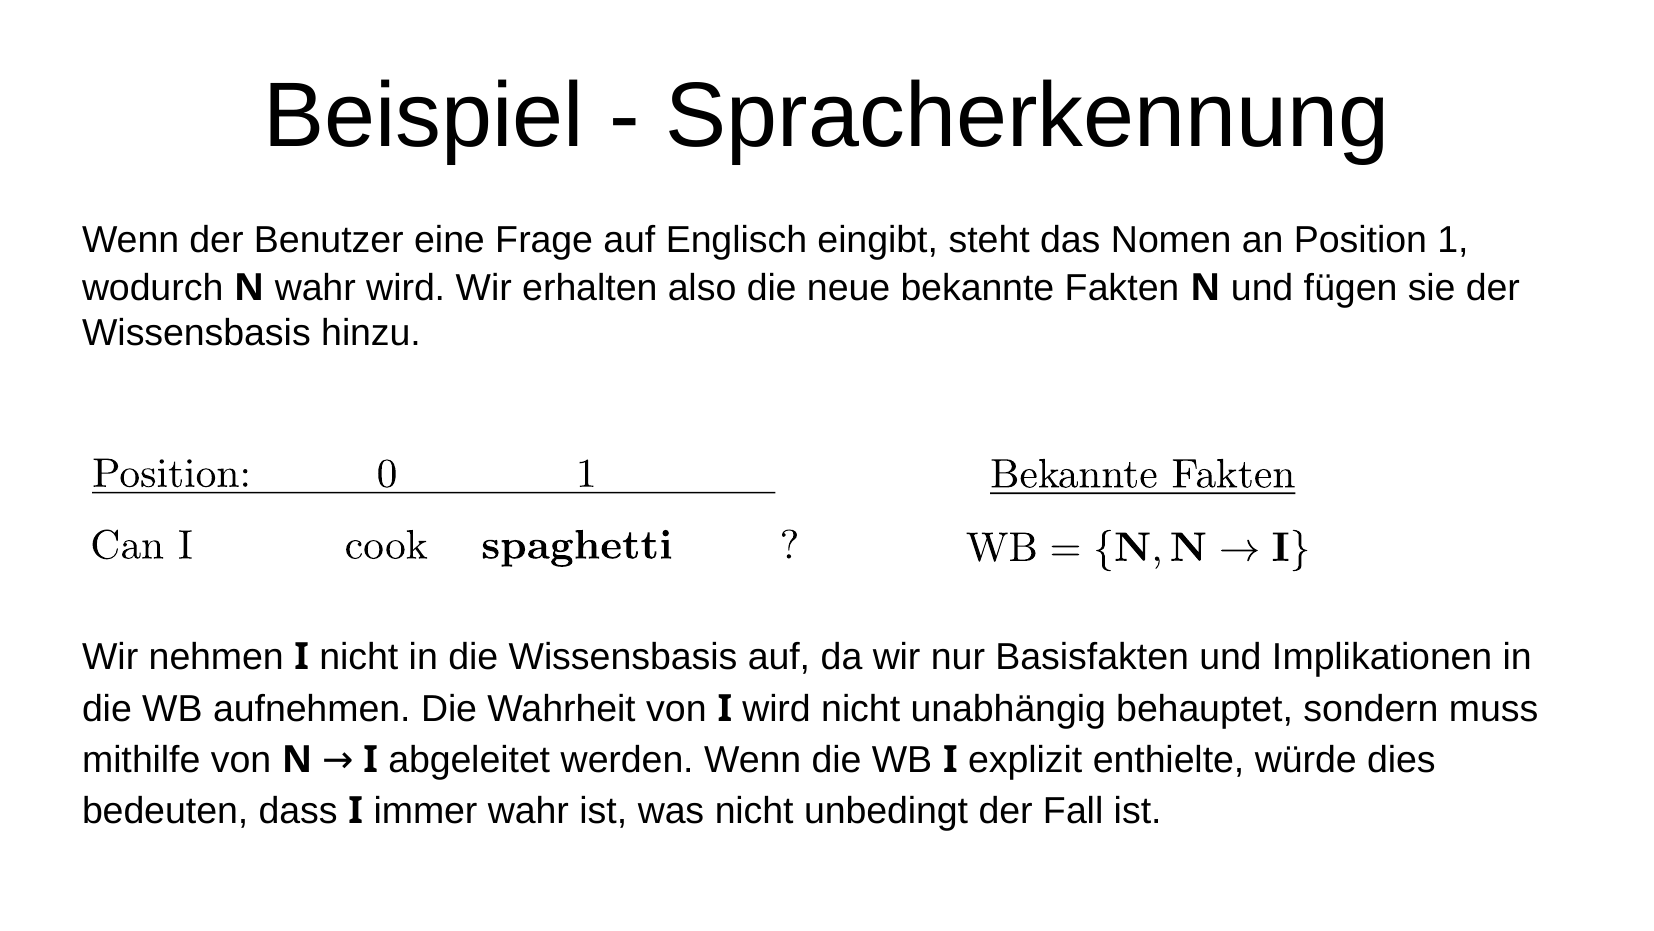

# Beispiel - Spracherkennung
Wenn der Benutzer eine Frage auf Englisch eingibt, steht das Nomen an Position 1, wodurch N wahr wird. Wir erhalten also die neue bekannte Fakten N und fügen sie der Wissensbasis hinzu.
Wir nehmen I nicht in die Wissensbasis auf, da wir nur Basisfakten und Implikationen in die WB aufnehmen. Die Wahrheit von I wird nicht unabhängig behauptet, sondern muss mithilfe von N → I abgeleitet werden. Wenn die WB I explizit enthielte, würde dies bedeuten, dass I immer wahr ist, was nicht unbedingt der Fall ist.